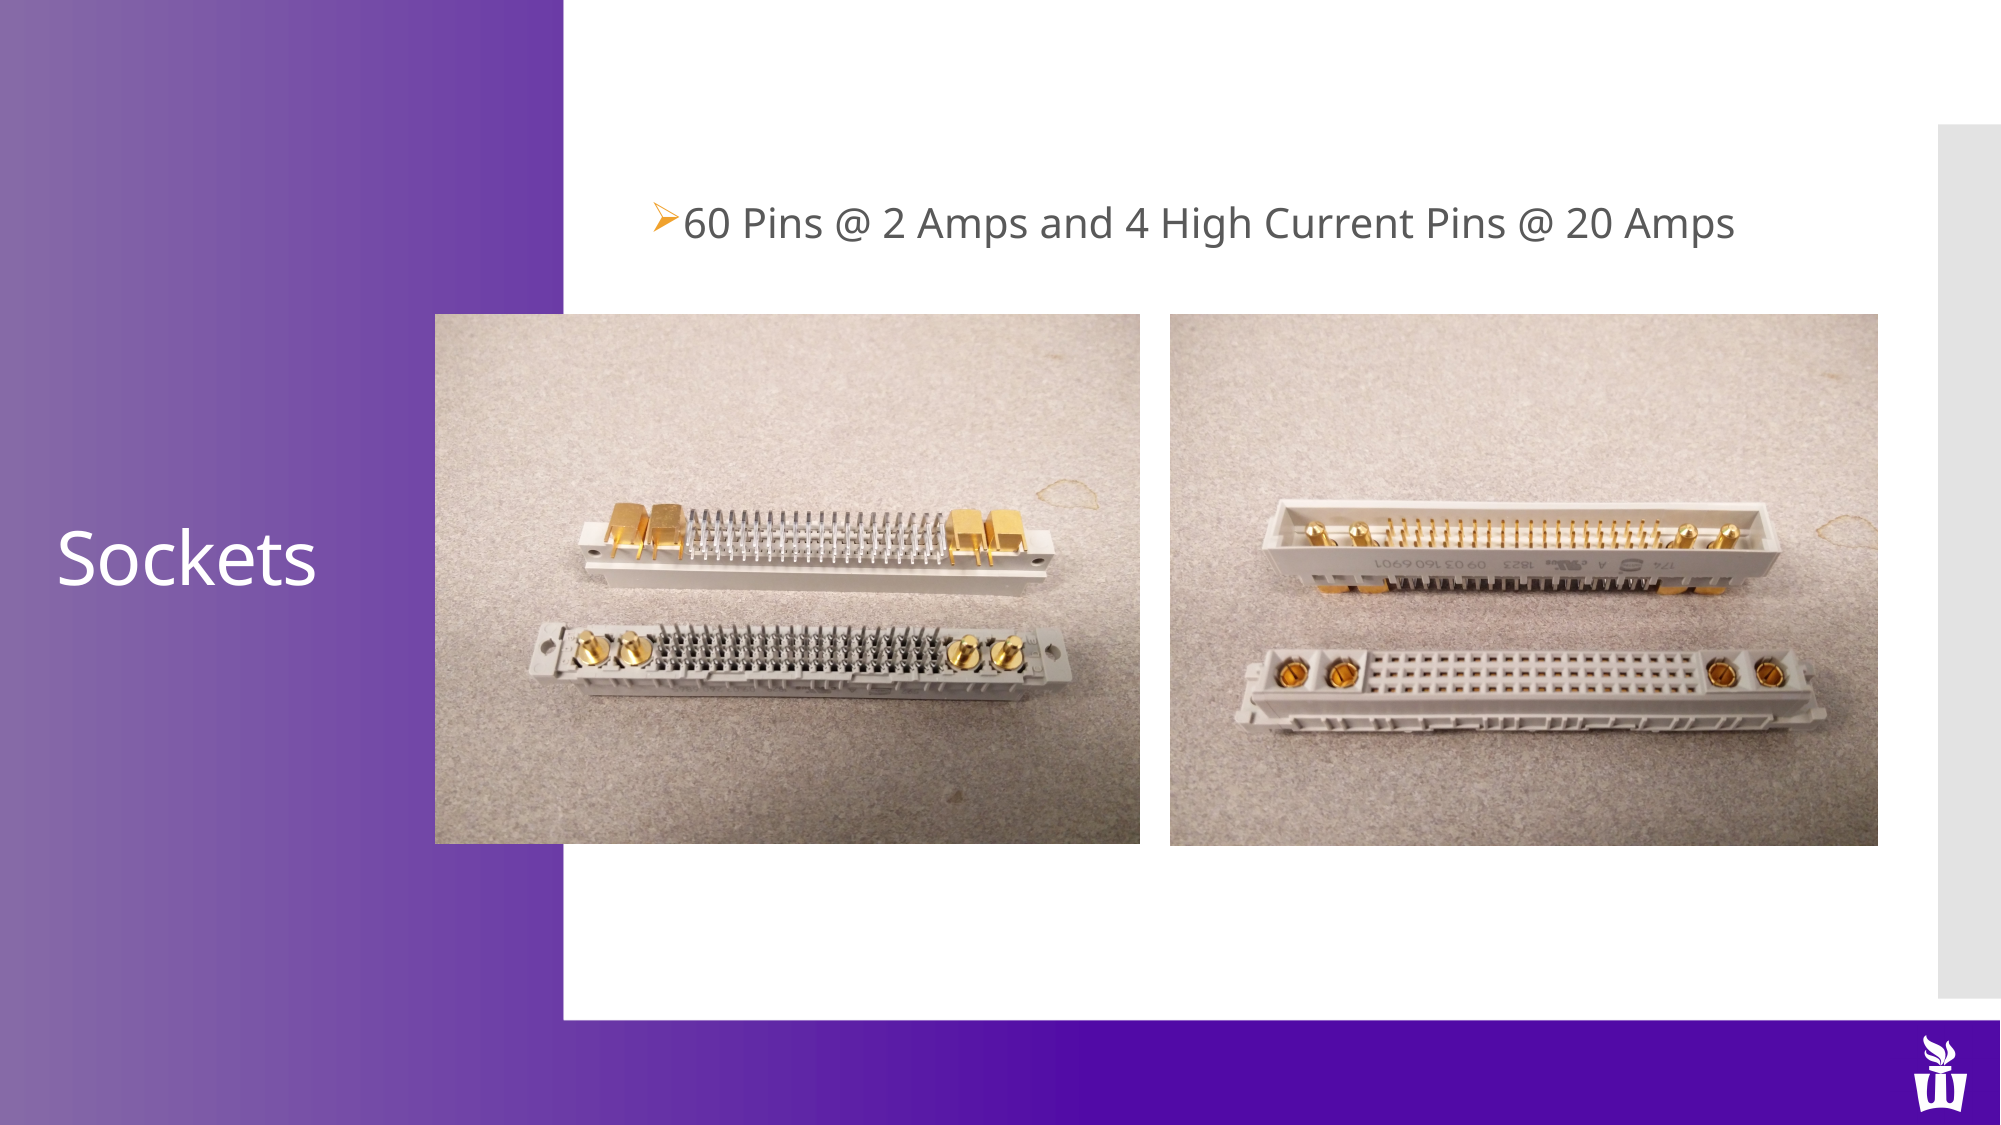

60 Pins @ 2 Amps and 4 High Current Pins @ 20 Amps
Sockets